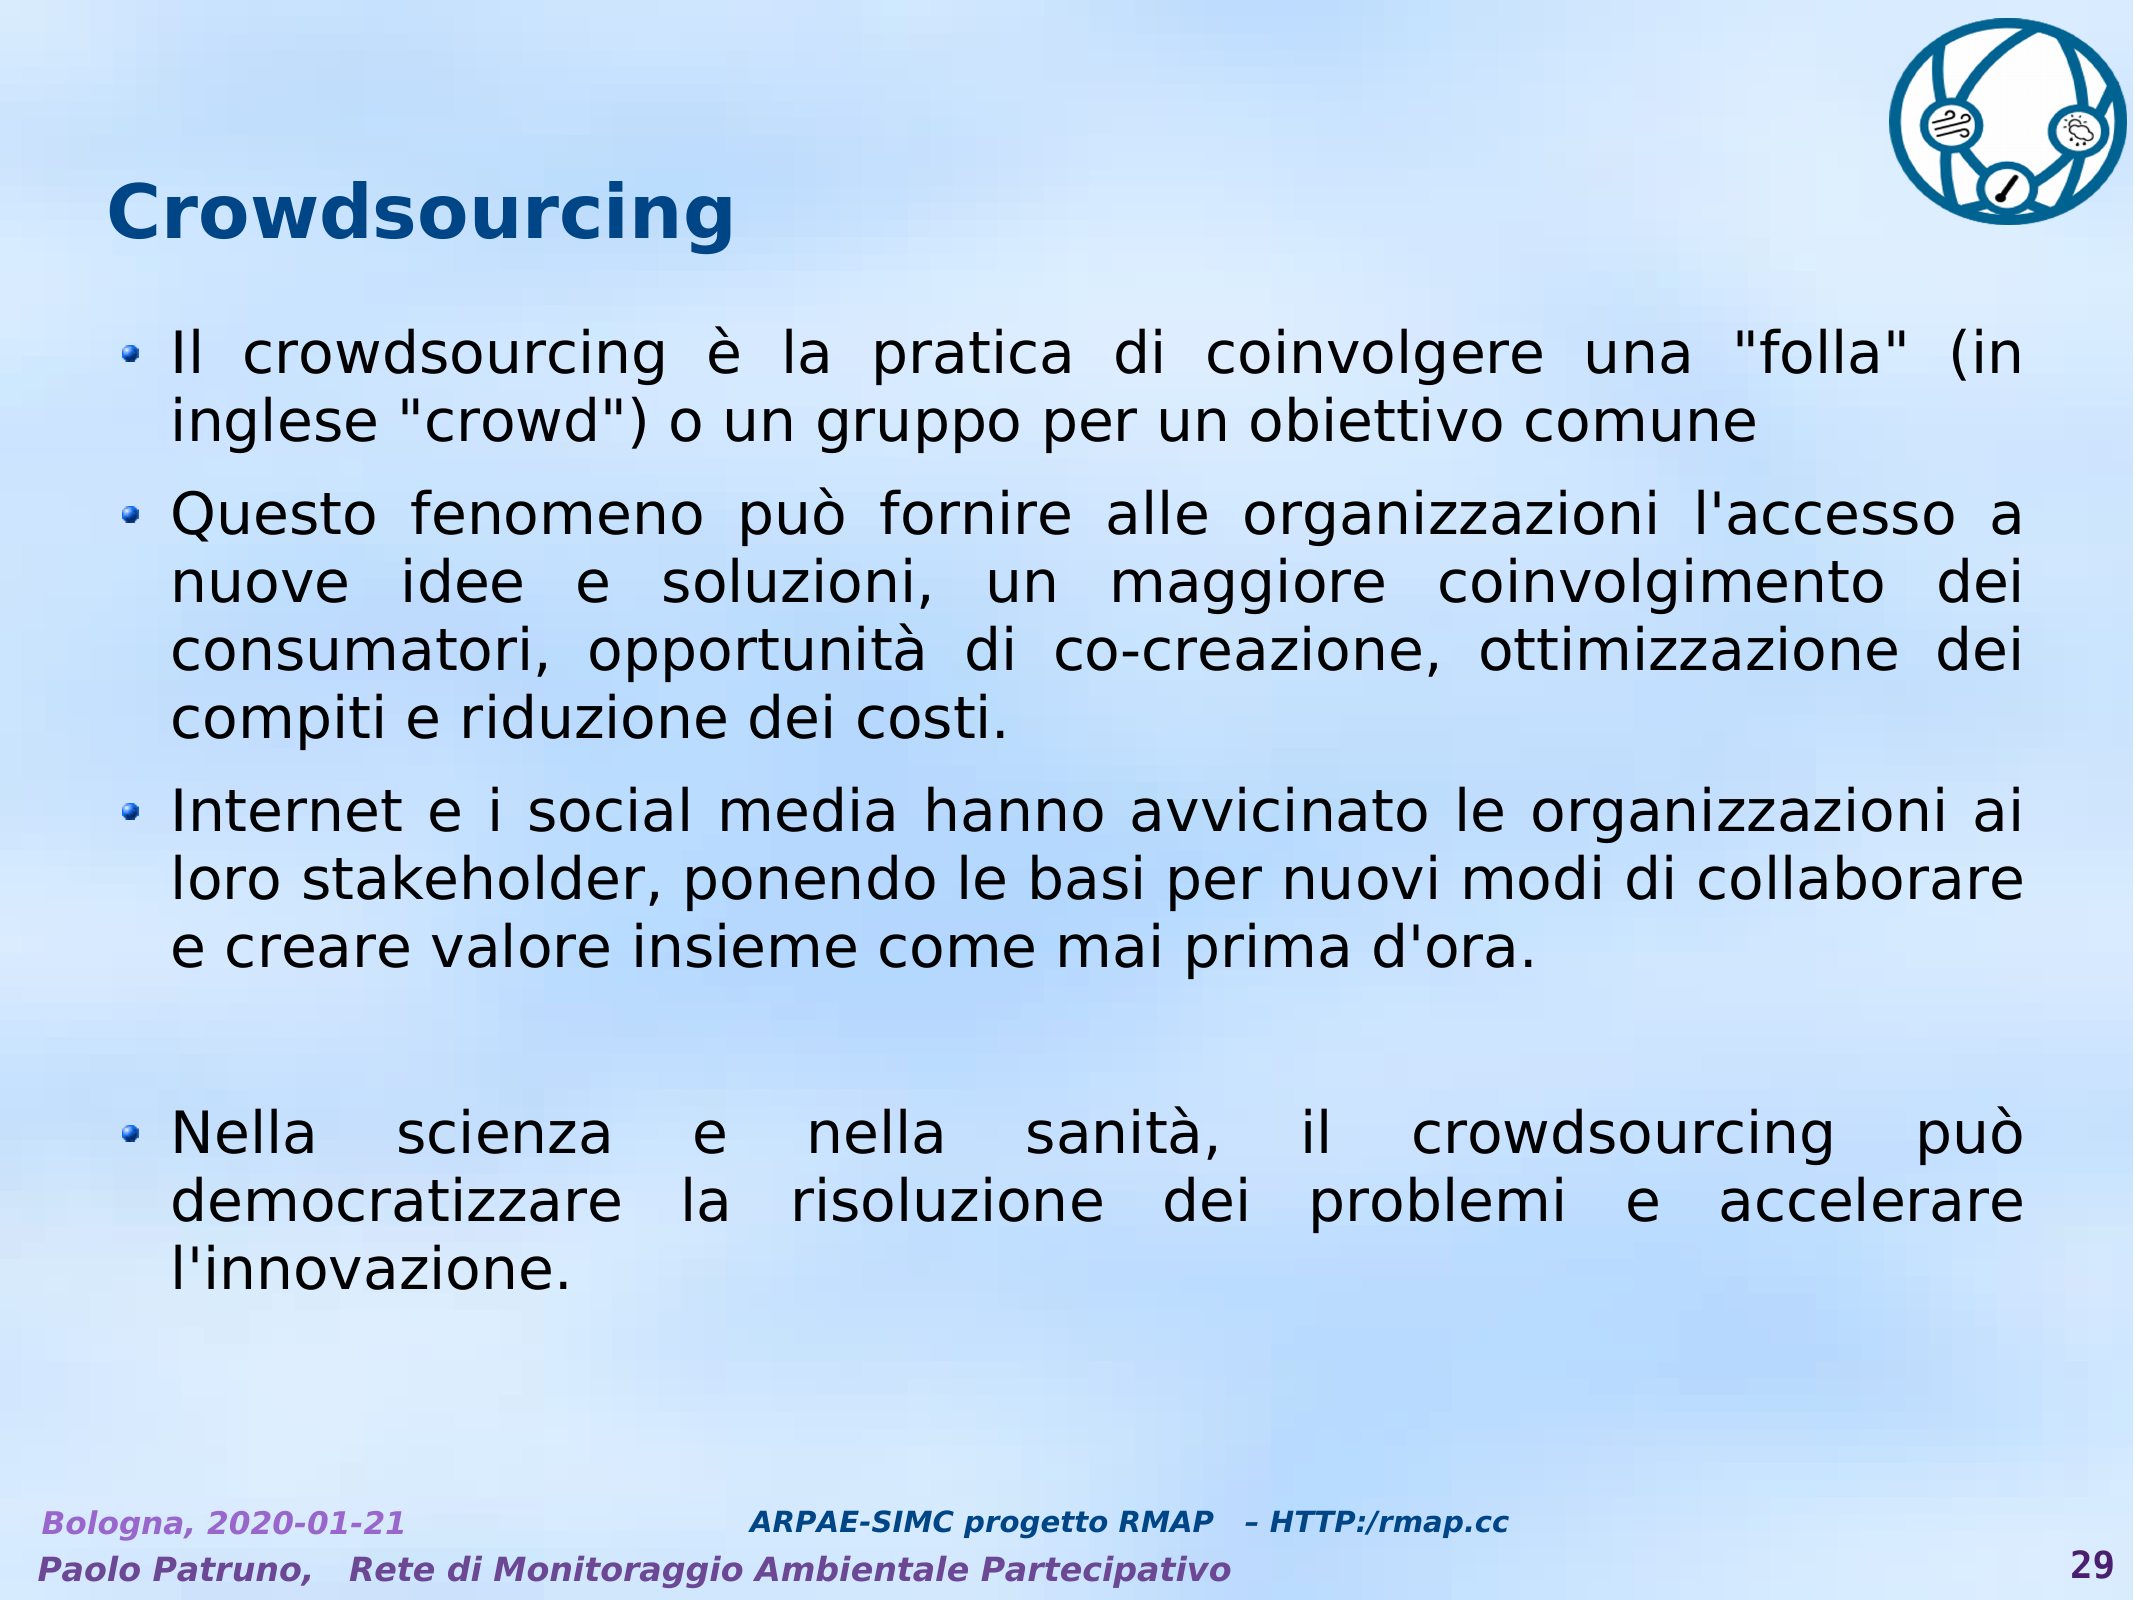

# Crowdsourcing
Il crowdsourcing è la pratica di coinvolgere una "folla" (in inglese "crowd") o un gruppo per un obiettivo comune
Questo fenomeno può fornire alle organizzazioni l'accesso a nuove idee e soluzioni, un maggiore coinvolgimento dei consumatori, opportunità di co-creazione, ottimizzazione dei compiti e riduzione dei costi.
Internet e i social media hanno avvicinato le organizzazioni ai loro stakeholder, ponendo le basi per nuovi modi di collaborare e creare valore insieme come mai prima d'ora.
Nella scienza e nella sanità, il crowdsourcing può democratizzare la risoluzione dei problemi e accelerare l'innovazione.